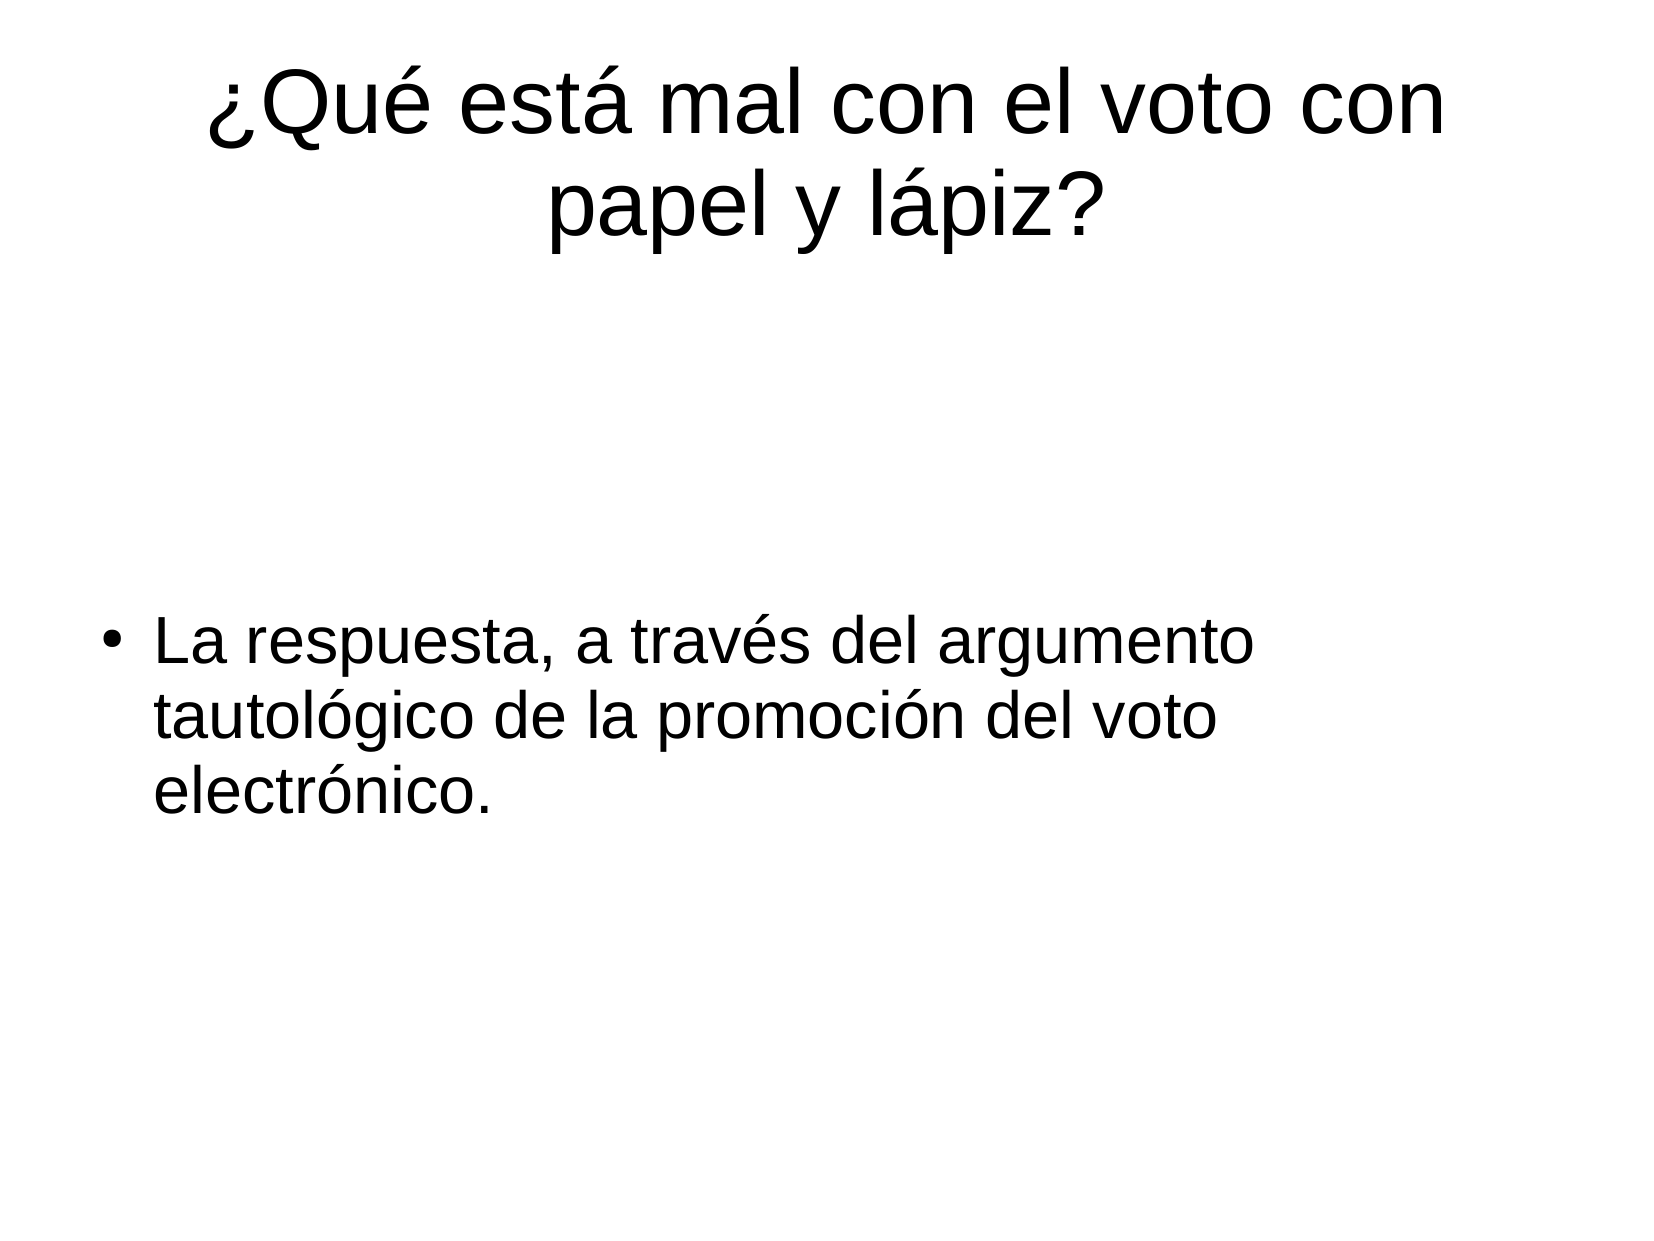

# ¿Qué está mal con el voto con papel y lápiz?
La respuesta, a través del argumento tautológico de la promoción del voto electrónico.